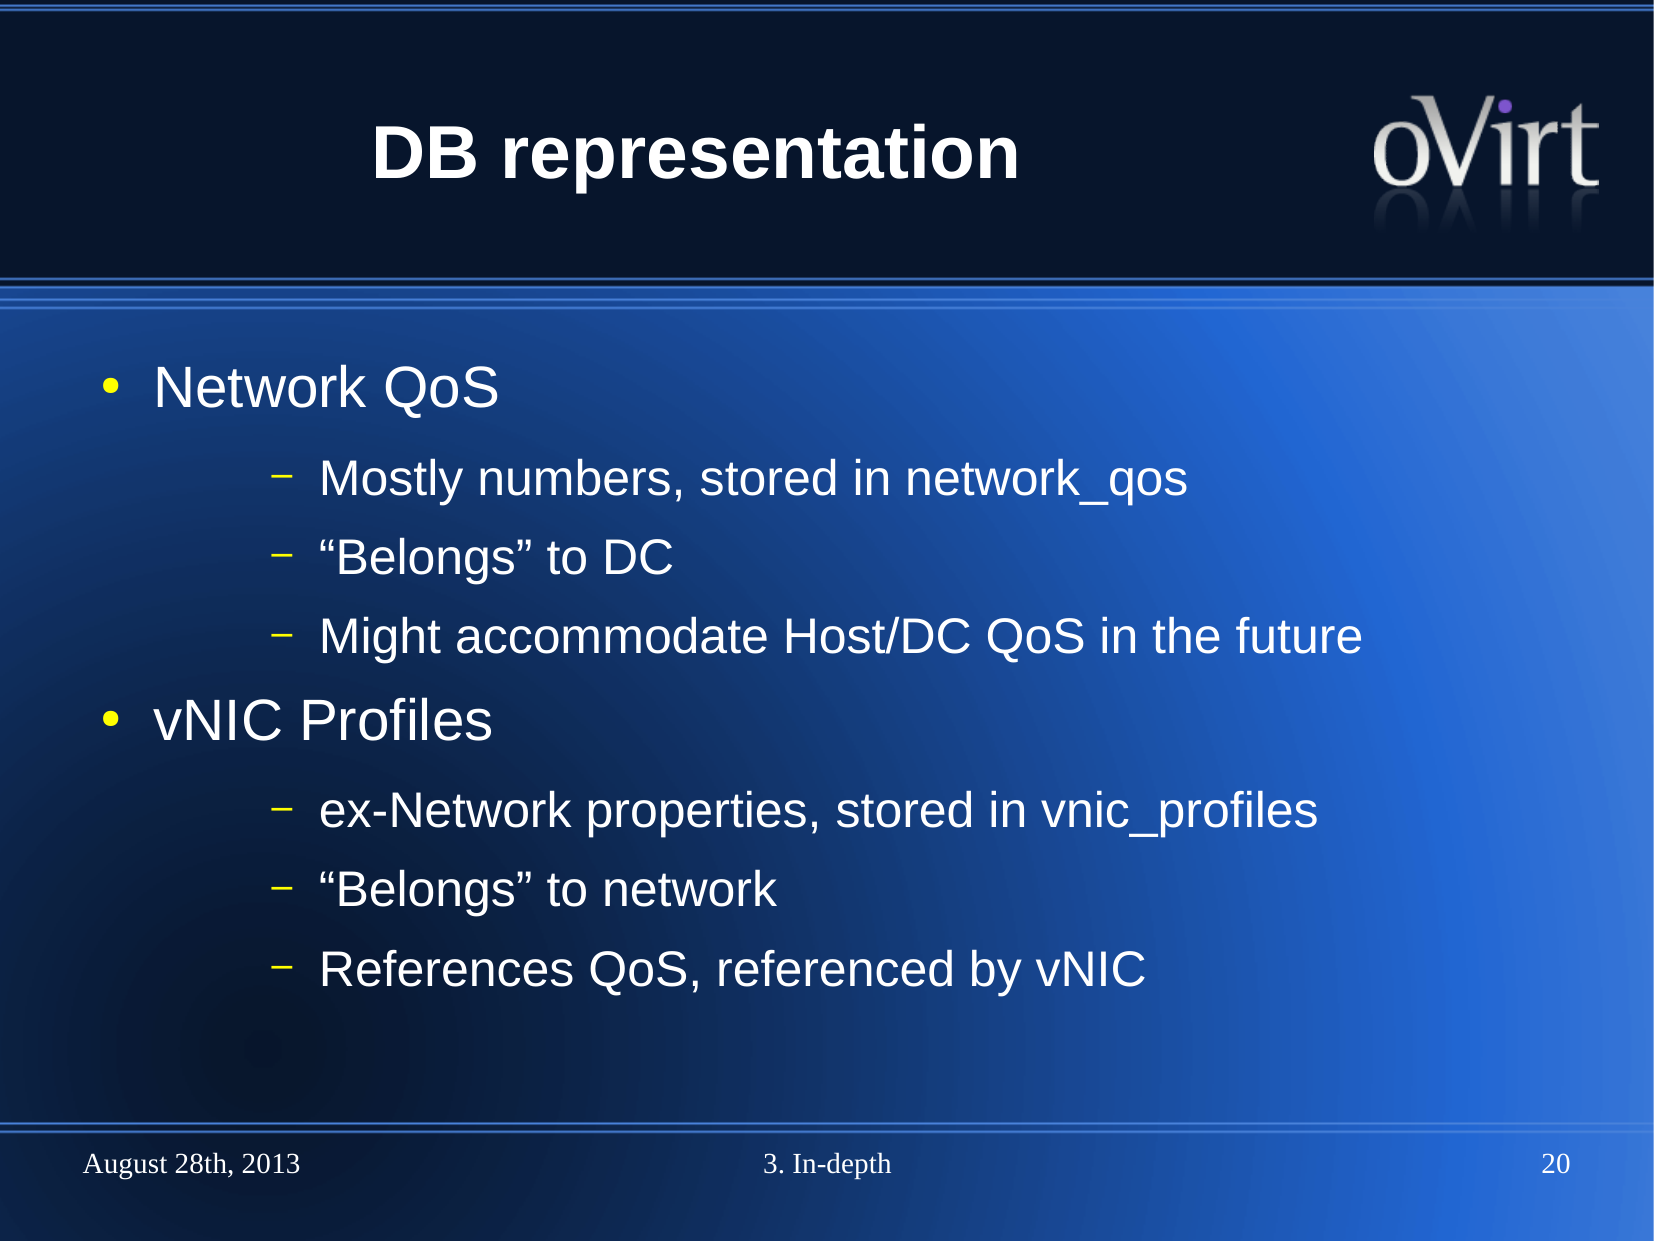

# DB representation
Network QoS
Mostly numbers, stored in network_qos
“Belongs” to DC
Might accommodate Host/DC QoS in the future
vNIC Profiles
ex-Network properties, stored in vnic_profiles
“Belongs” to network
References QoS, referenced by vNIC
August 28th, 2013
3. In-depth
20